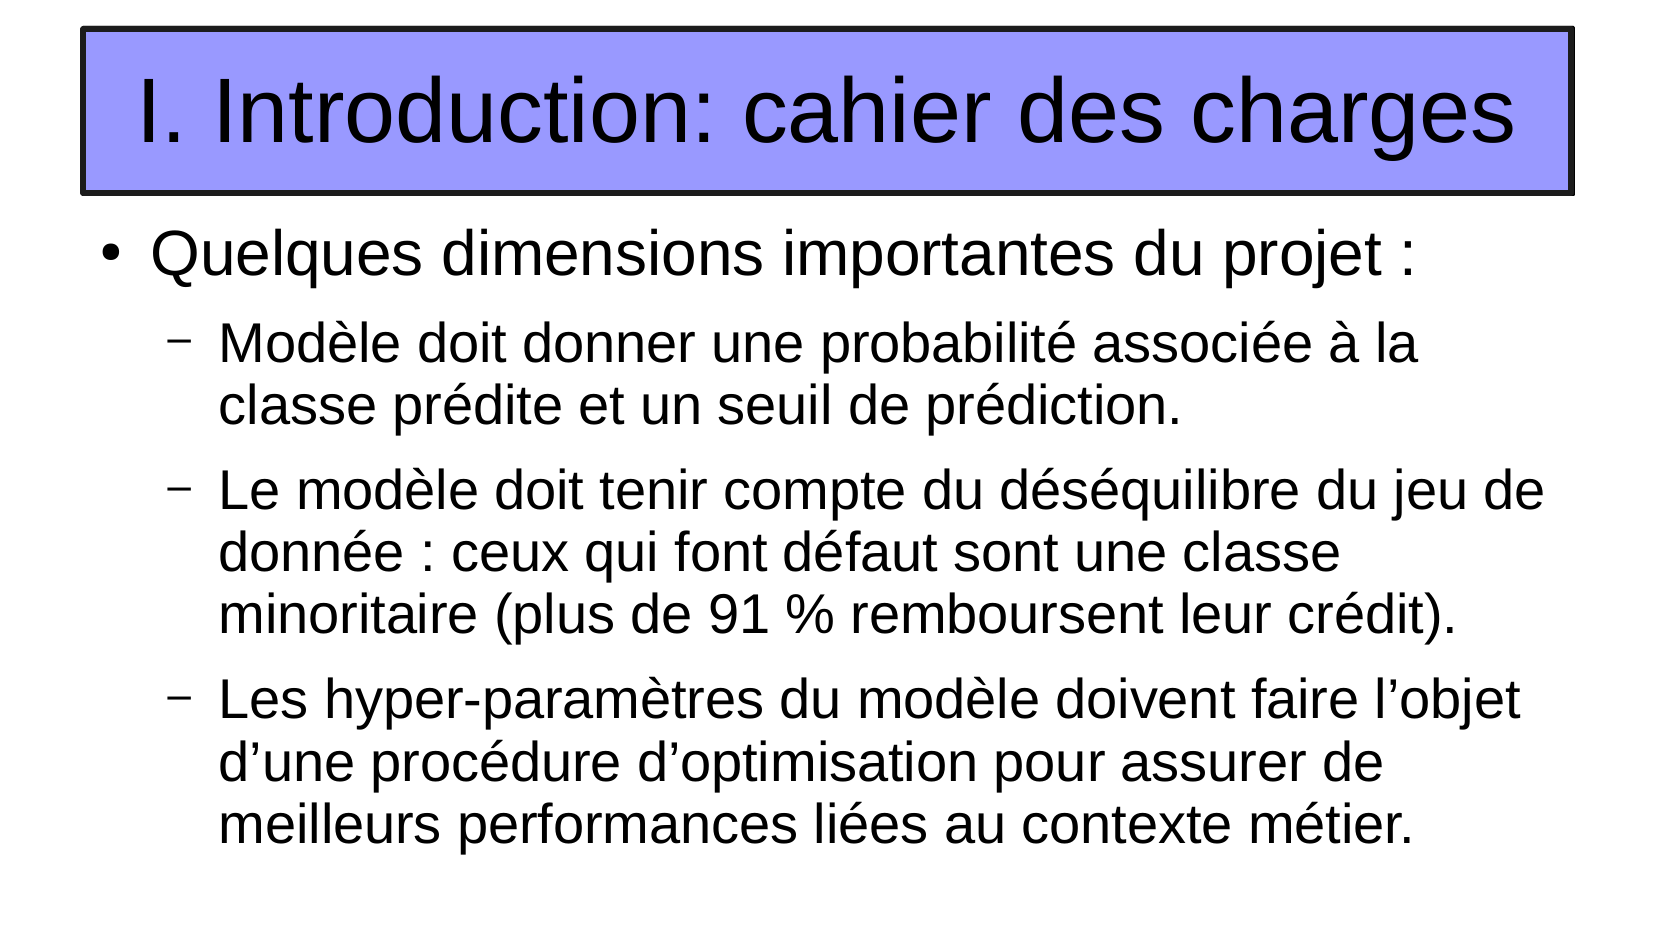

I. Introduction: cahier des charges
#
Quelques dimensions importantes du projet :
Modèle doit donner une probabilité associée à la classe prédite et un seuil de prédiction.
Le modèle doit tenir compte du déséquilibre du jeu de donnée : ceux qui font défaut sont une classe minoritaire (plus de 91 % remboursent leur crédit).
Les hyper-paramètres du modèle doivent faire l’objet d’une procédure d’optimisation pour assurer de meilleurs performances liées au contexte métier.